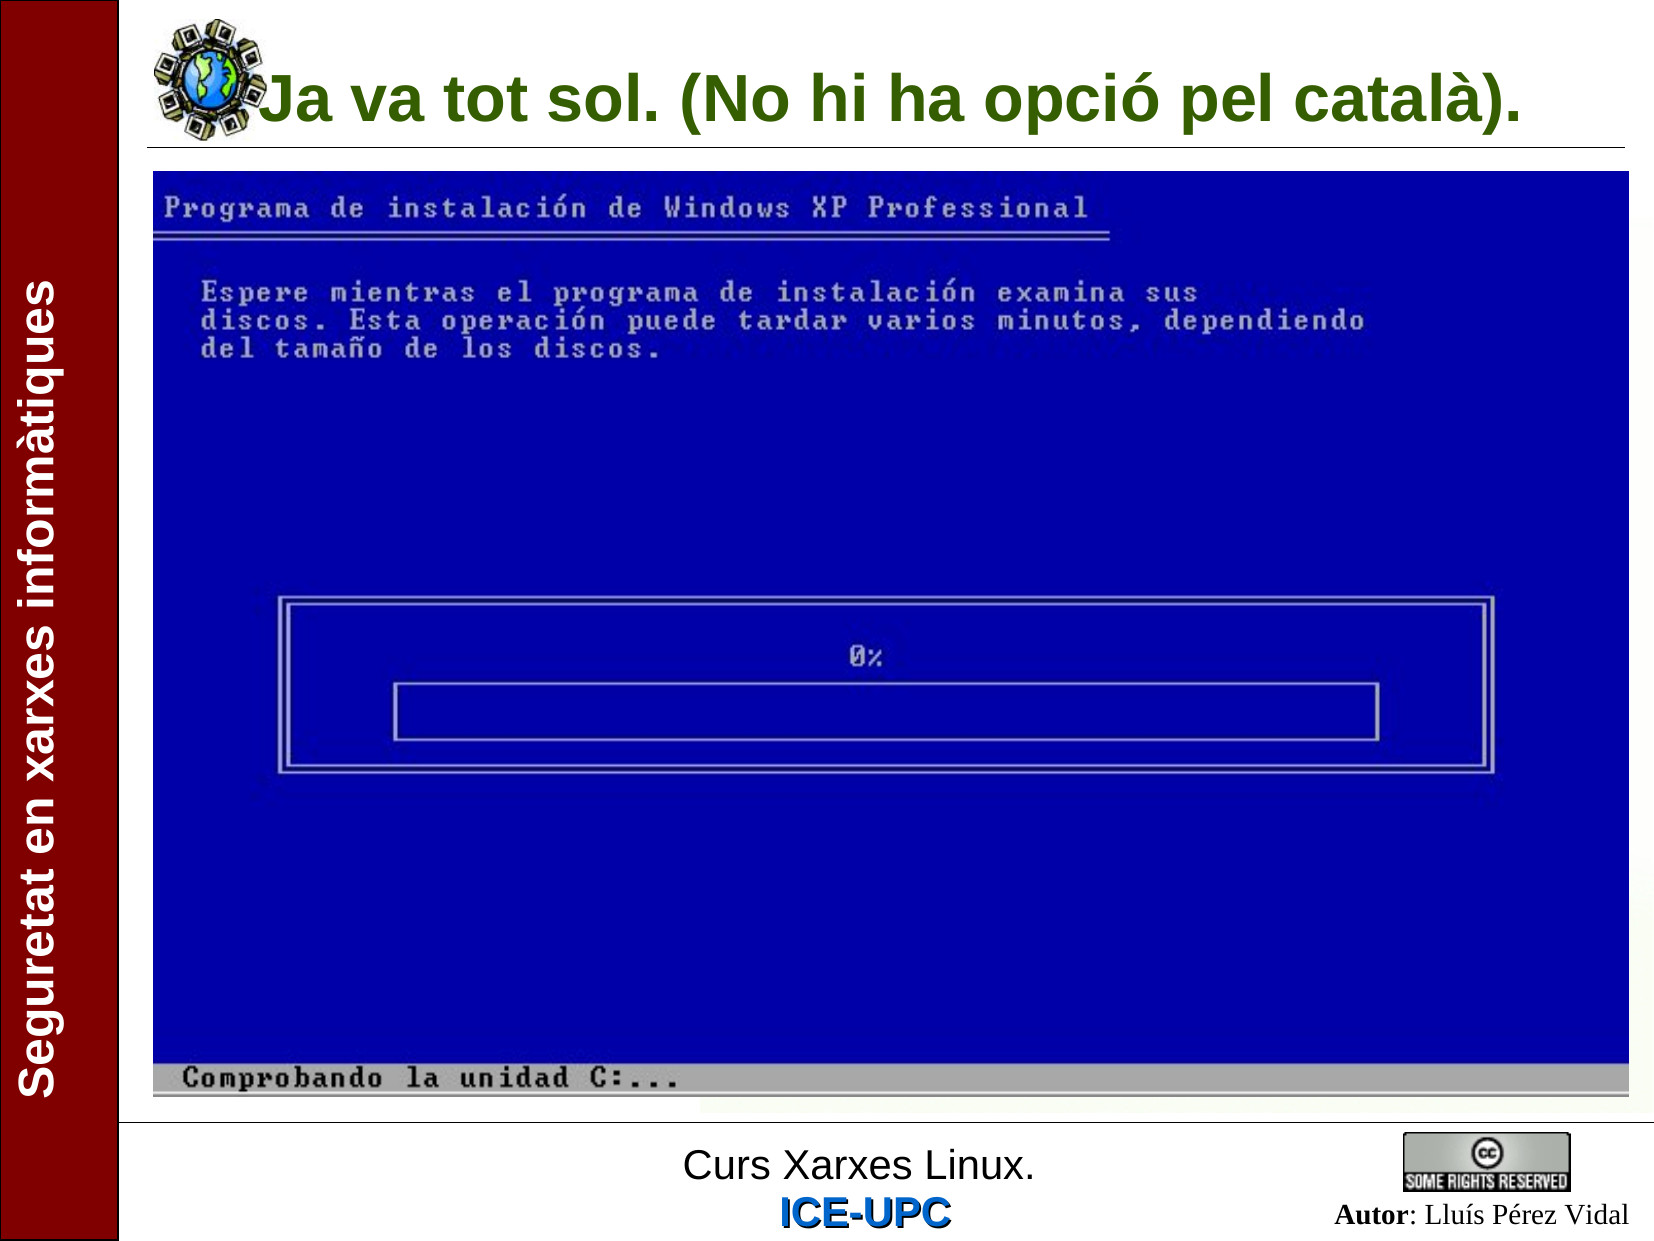

# Ja va tot sol. (No hi ha opció pel català).
 Croquis d'arquitectura mostrant les 3 zones